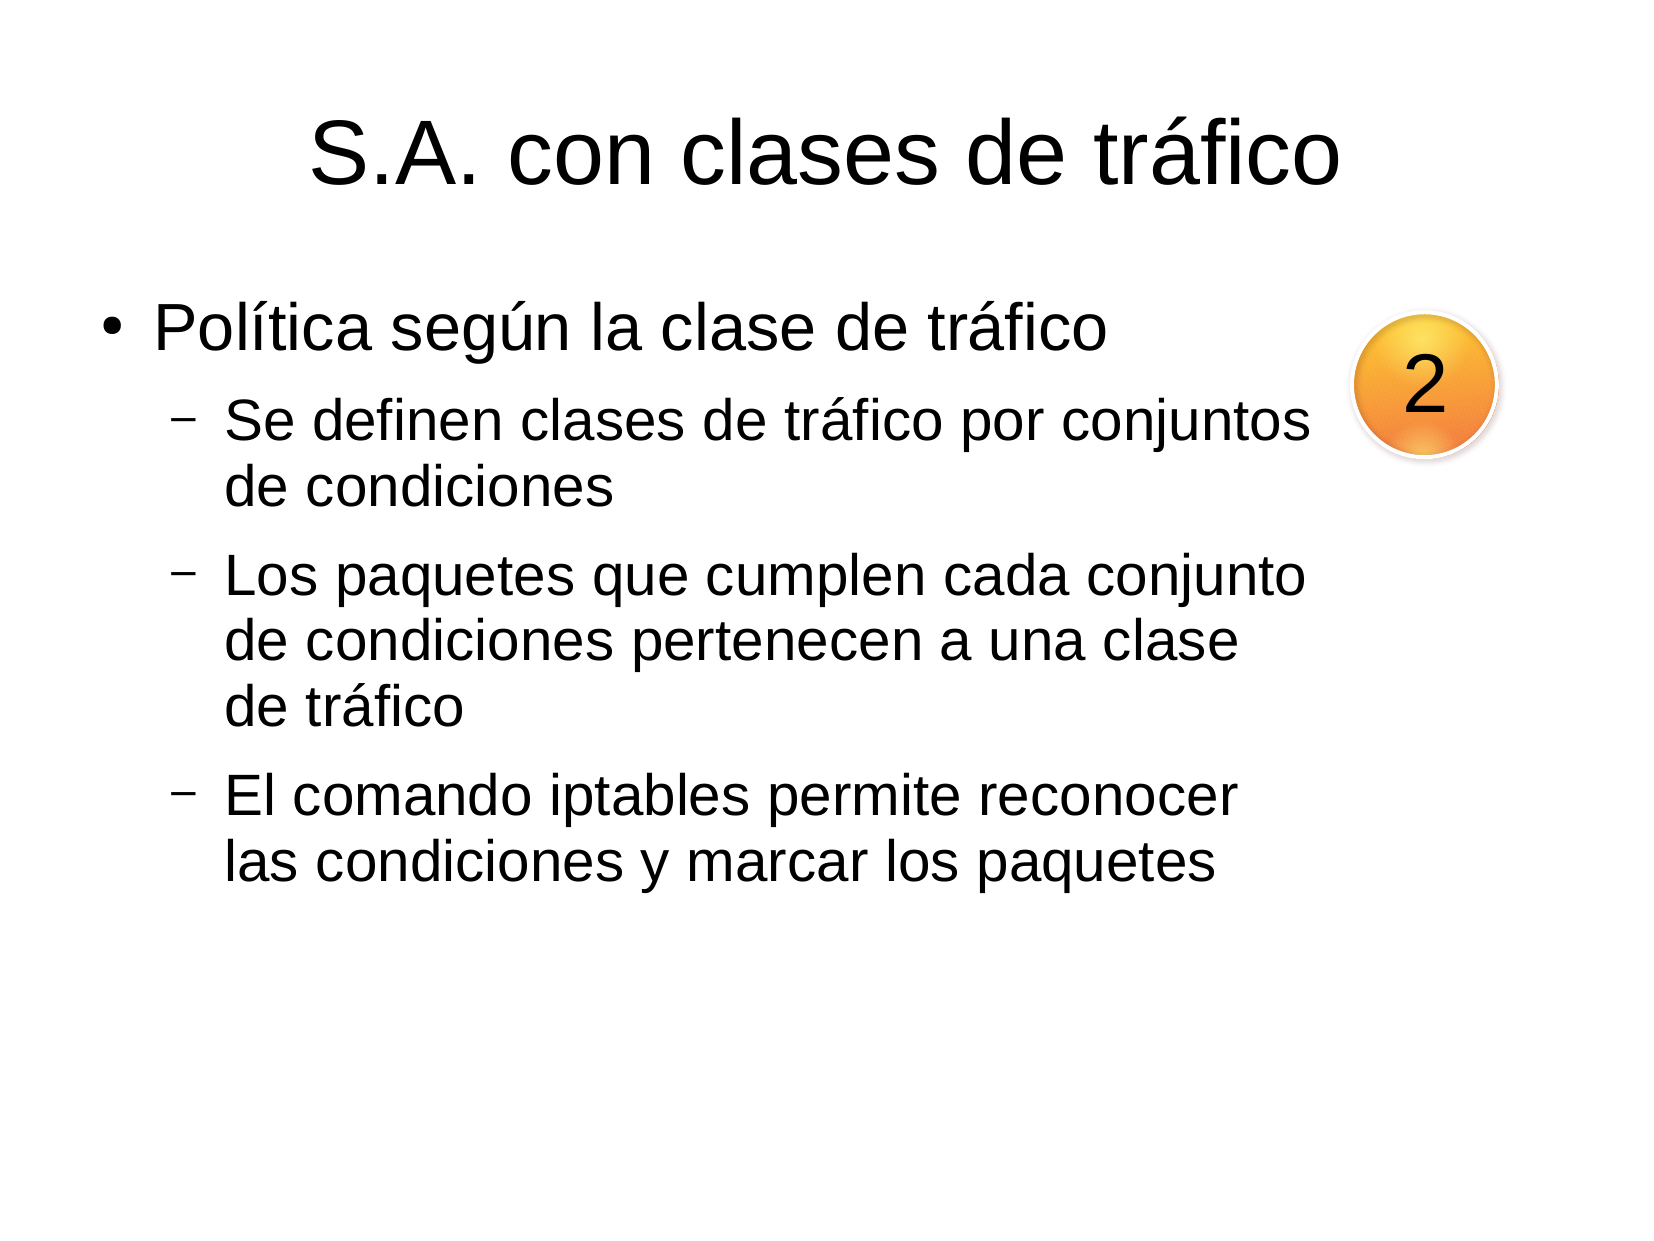

# S.A. con clases de tráfico
Política según la clase de tráfico
Se definen clases de tráfico por conjuntos de condiciones
Los paquetes que cumplen cada conjunto de condiciones pertenecen a una clase de tráfico
El comando iptables permite reconocer las condiciones y marcar los paquetes
2